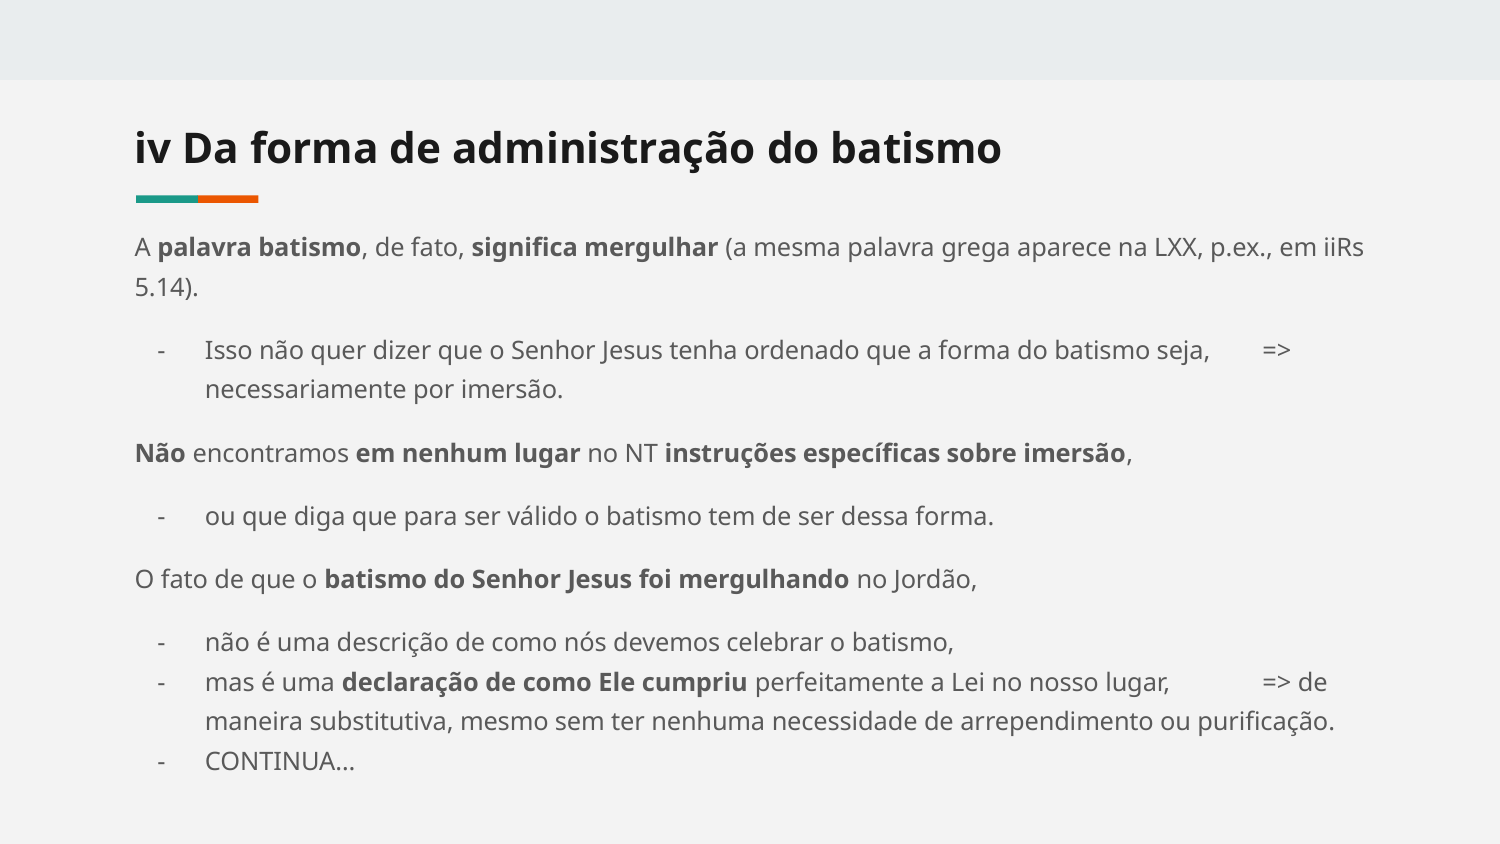

# iv Da forma de administração do batismo
A palavra batismo, de fato, significa mergulhar (a mesma palavra grega aparece na LXX, p.ex., em iiRs 5.14).
Isso não quer dizer que o Senhor Jesus tenha ordenado que a forma do batismo seja, 			=> necessariamente por imersão.
Não encontramos em nenhum lugar no NT instruções específicas sobre imersão,
ou que diga que para ser válido o batismo tem de ser dessa forma.
O fato de que o batismo do Senhor Jesus foi mergulhando no Jordão,
não é uma descrição de como nós devemos celebrar o batismo,
mas é uma declaração de como Ele cumpriu perfeitamente a Lei no nosso lugar, 				=> de maneira substitutiva, mesmo sem ter nenhuma necessidade de arrependimento ou purificação.
CONTINUA…